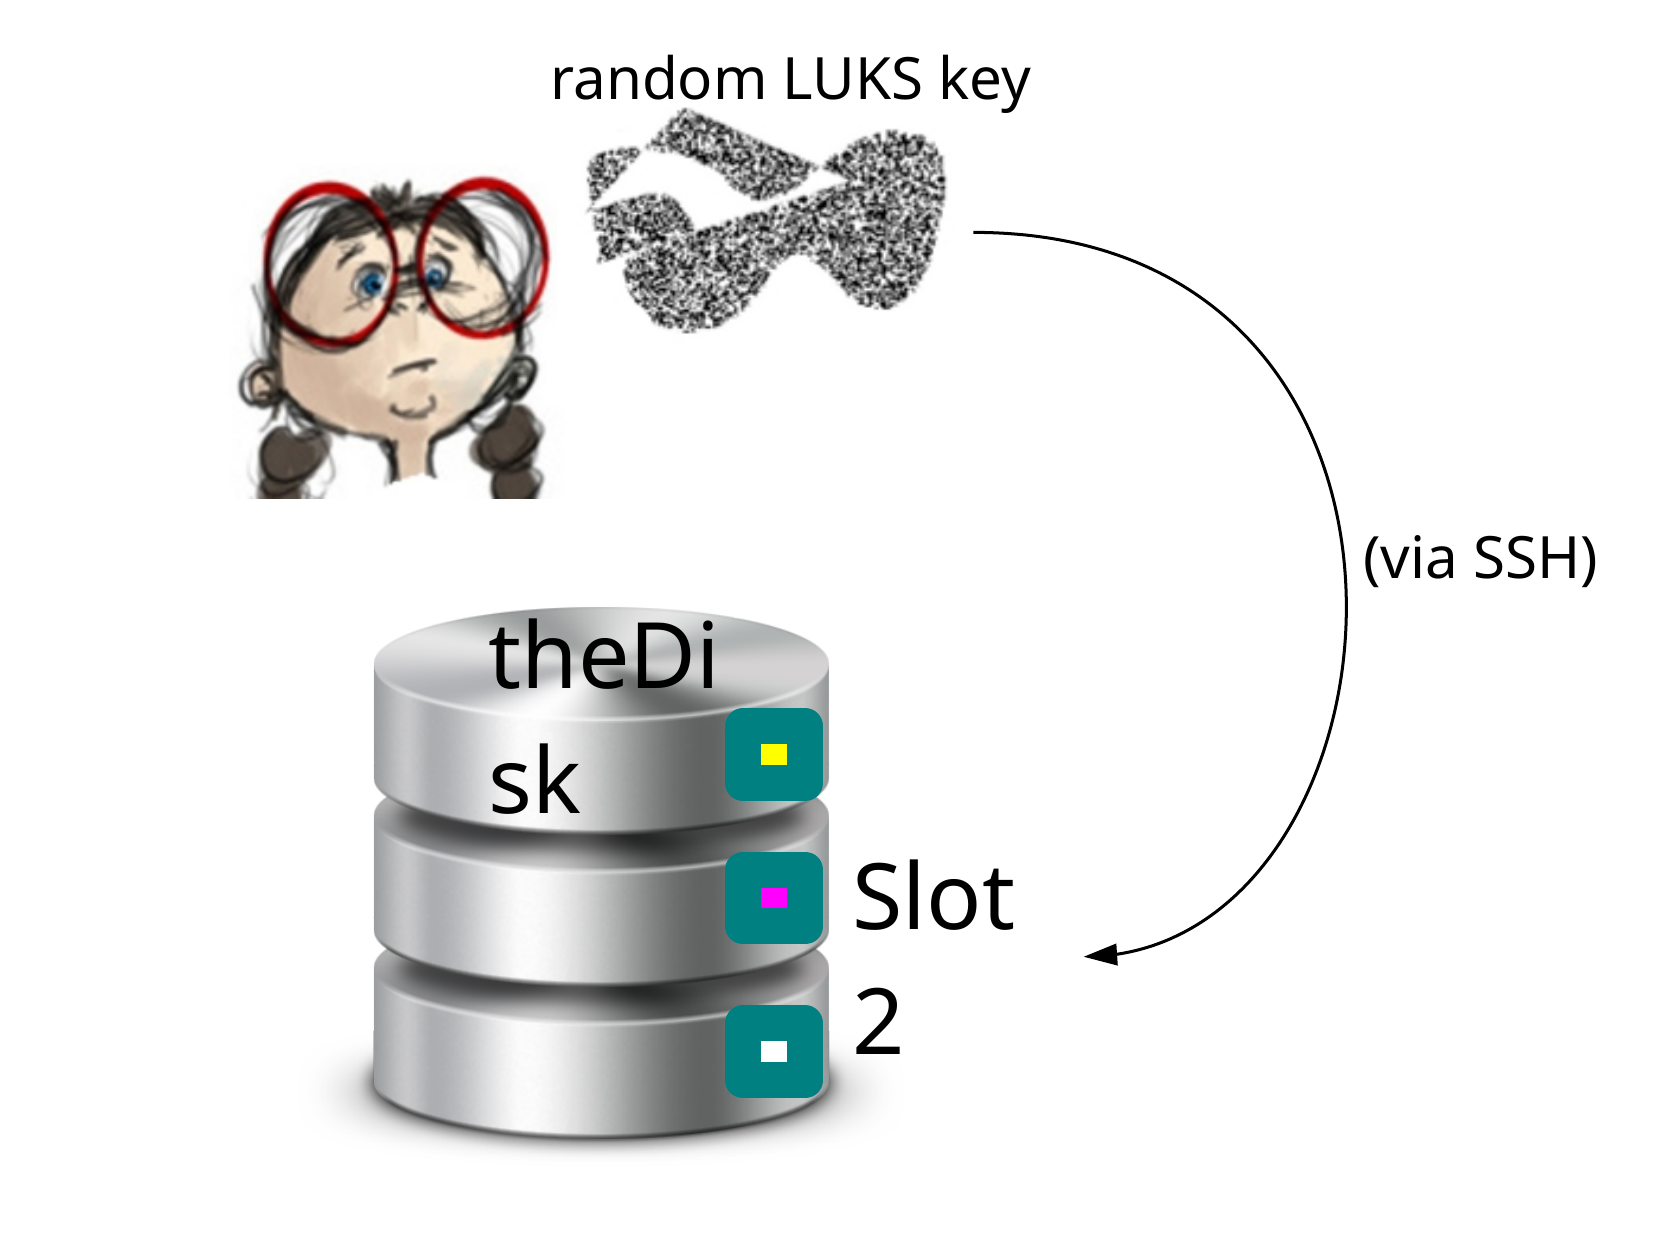

random LUKS key
(via SSH)
theDisk
Slot 2